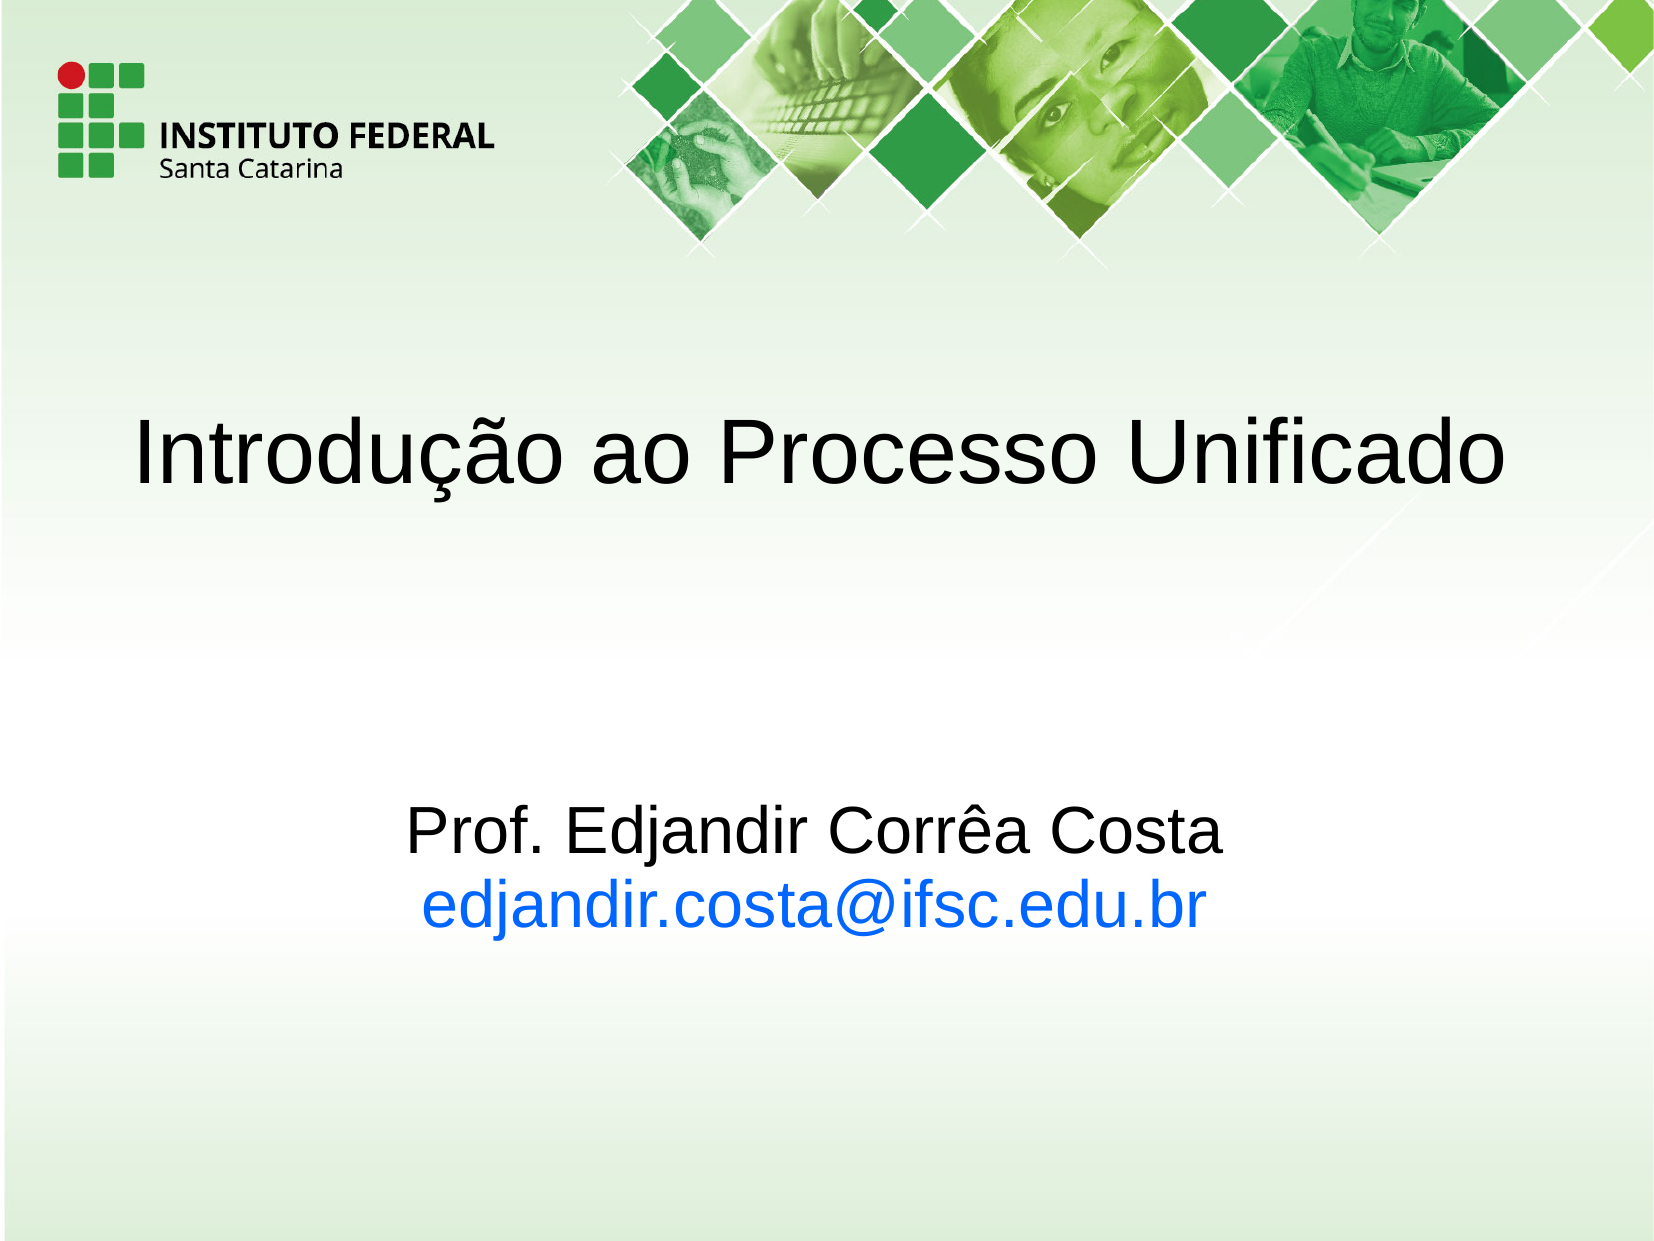

# Introdução ao Processo Unificado
Prof. Edjandir Corrêa Costa
edjandir.costa@ifsc.edu.br